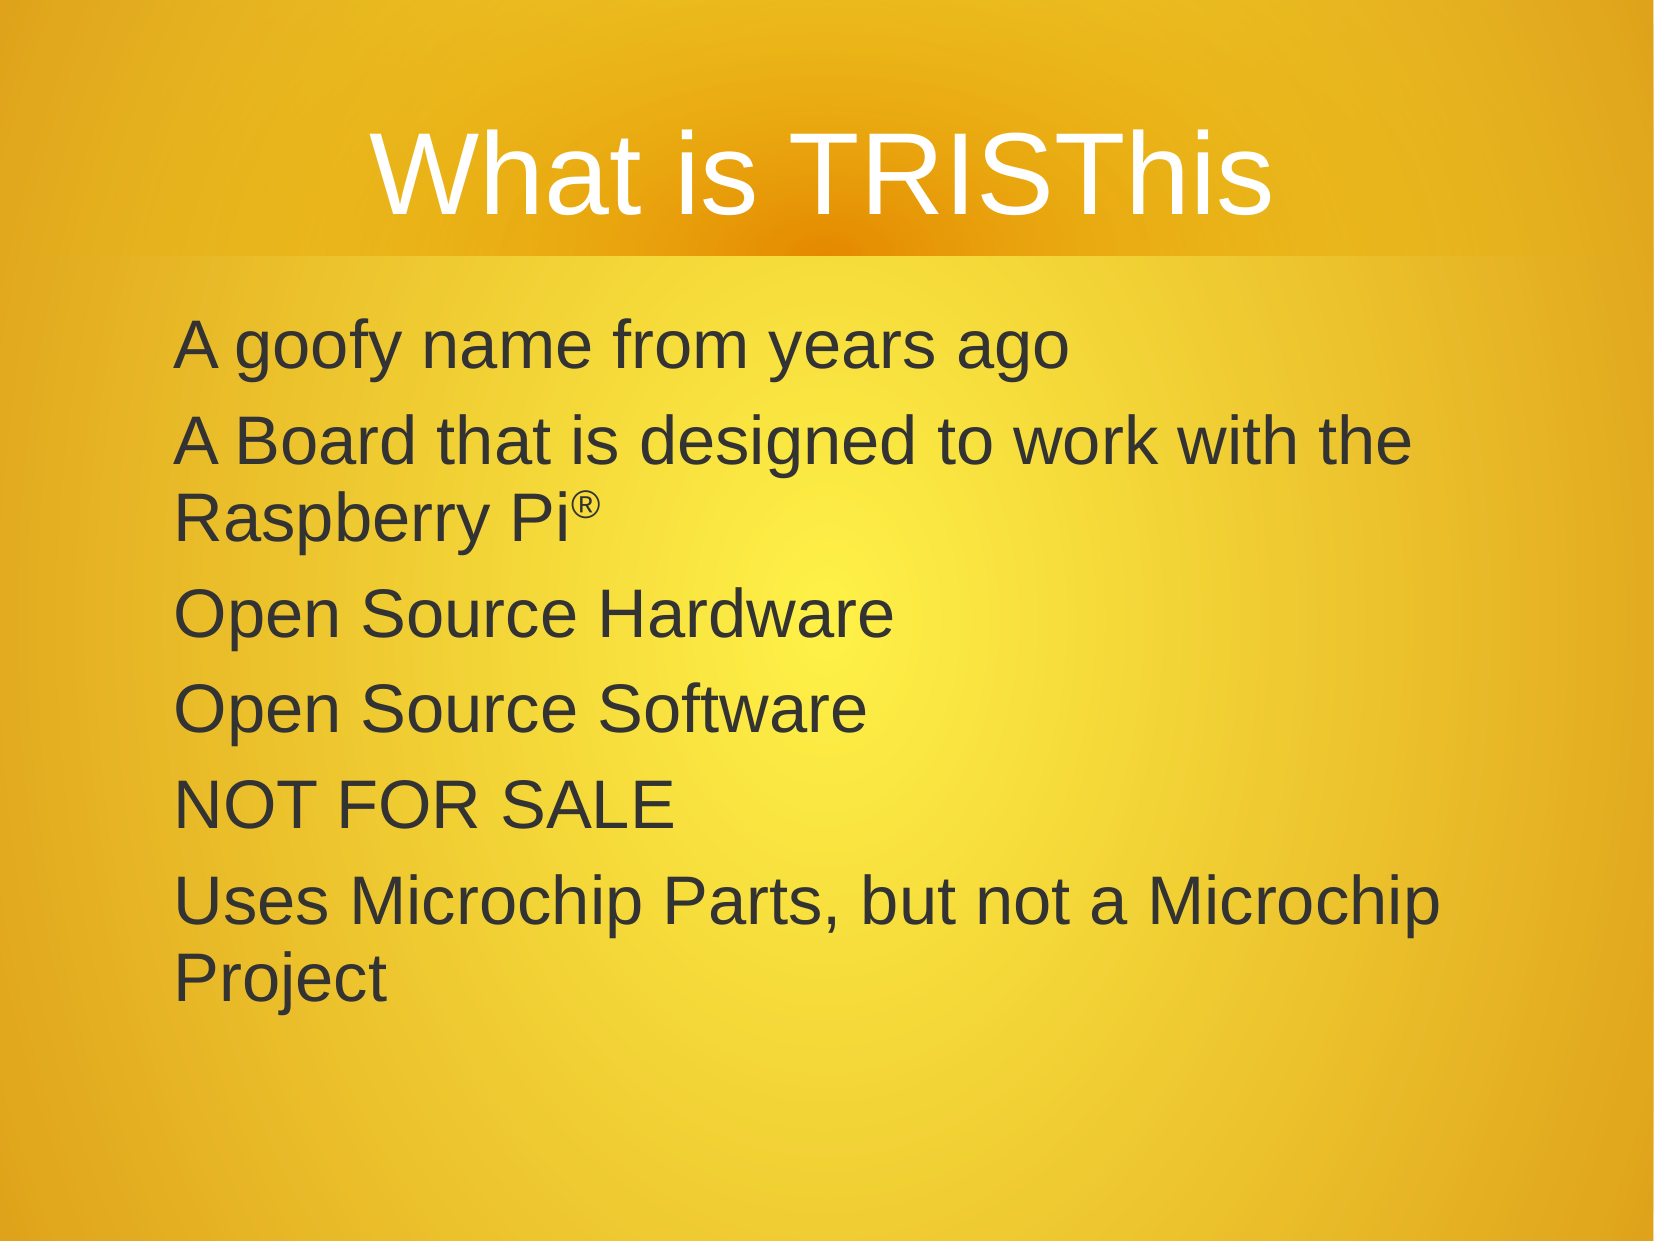

# What is TRISThis
A goofy name from years ago
A Board that is designed to work with the Raspberry Pi®
Open Source Hardware
Open Source Software
NOT FOR SALE
Uses Microchip Parts, but not a Microchip Project